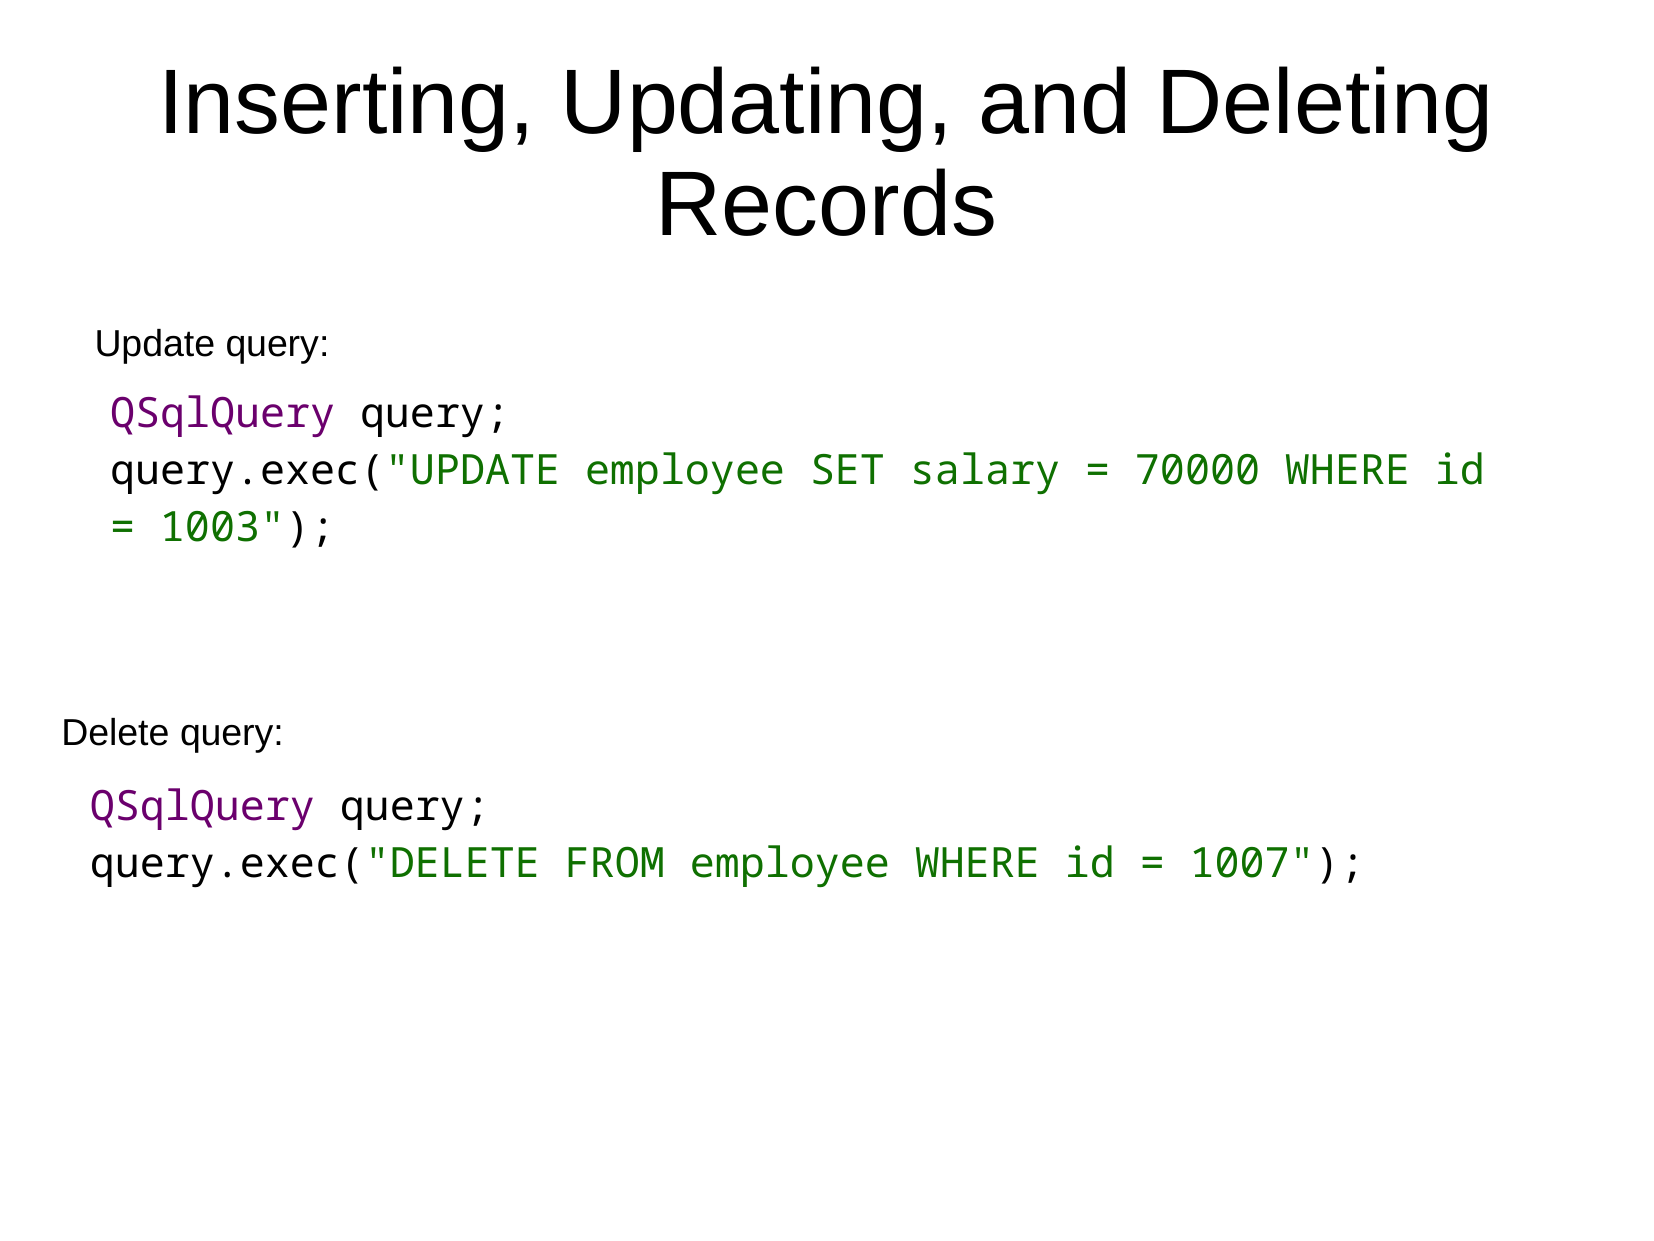

# Inserting, Updating, and Deleting Records
Update query:
QSqlQuery query;
query.exec("UPDATE employee SET salary = 70000 WHERE id = 1003");
Delete query:
QSqlQuery query;
query.exec("DELETE FROM employee WHERE id = 1007");